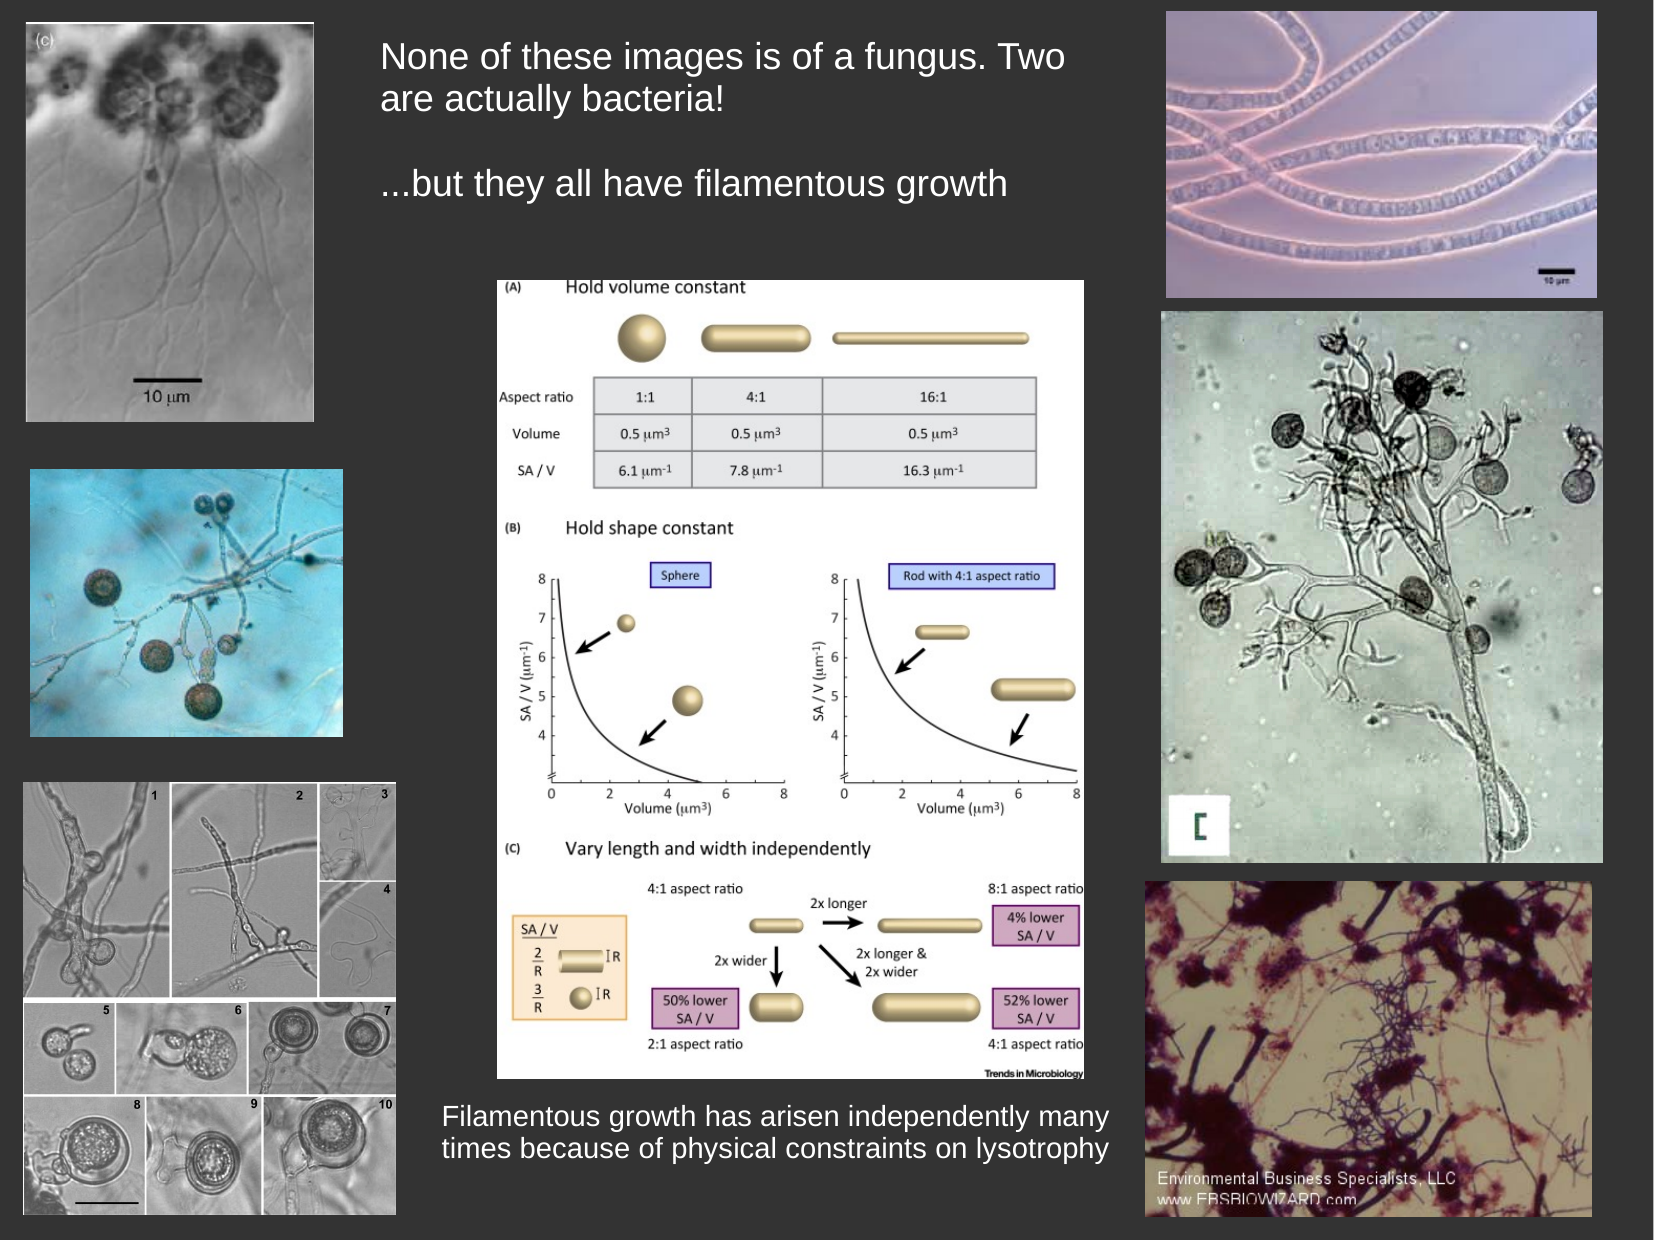

None of these images is of a fungus. Two are actually bacteria!
...but they all have filamentous growth
Filamentous growth has arisen independently many times because of physical constraints on lysotrophy